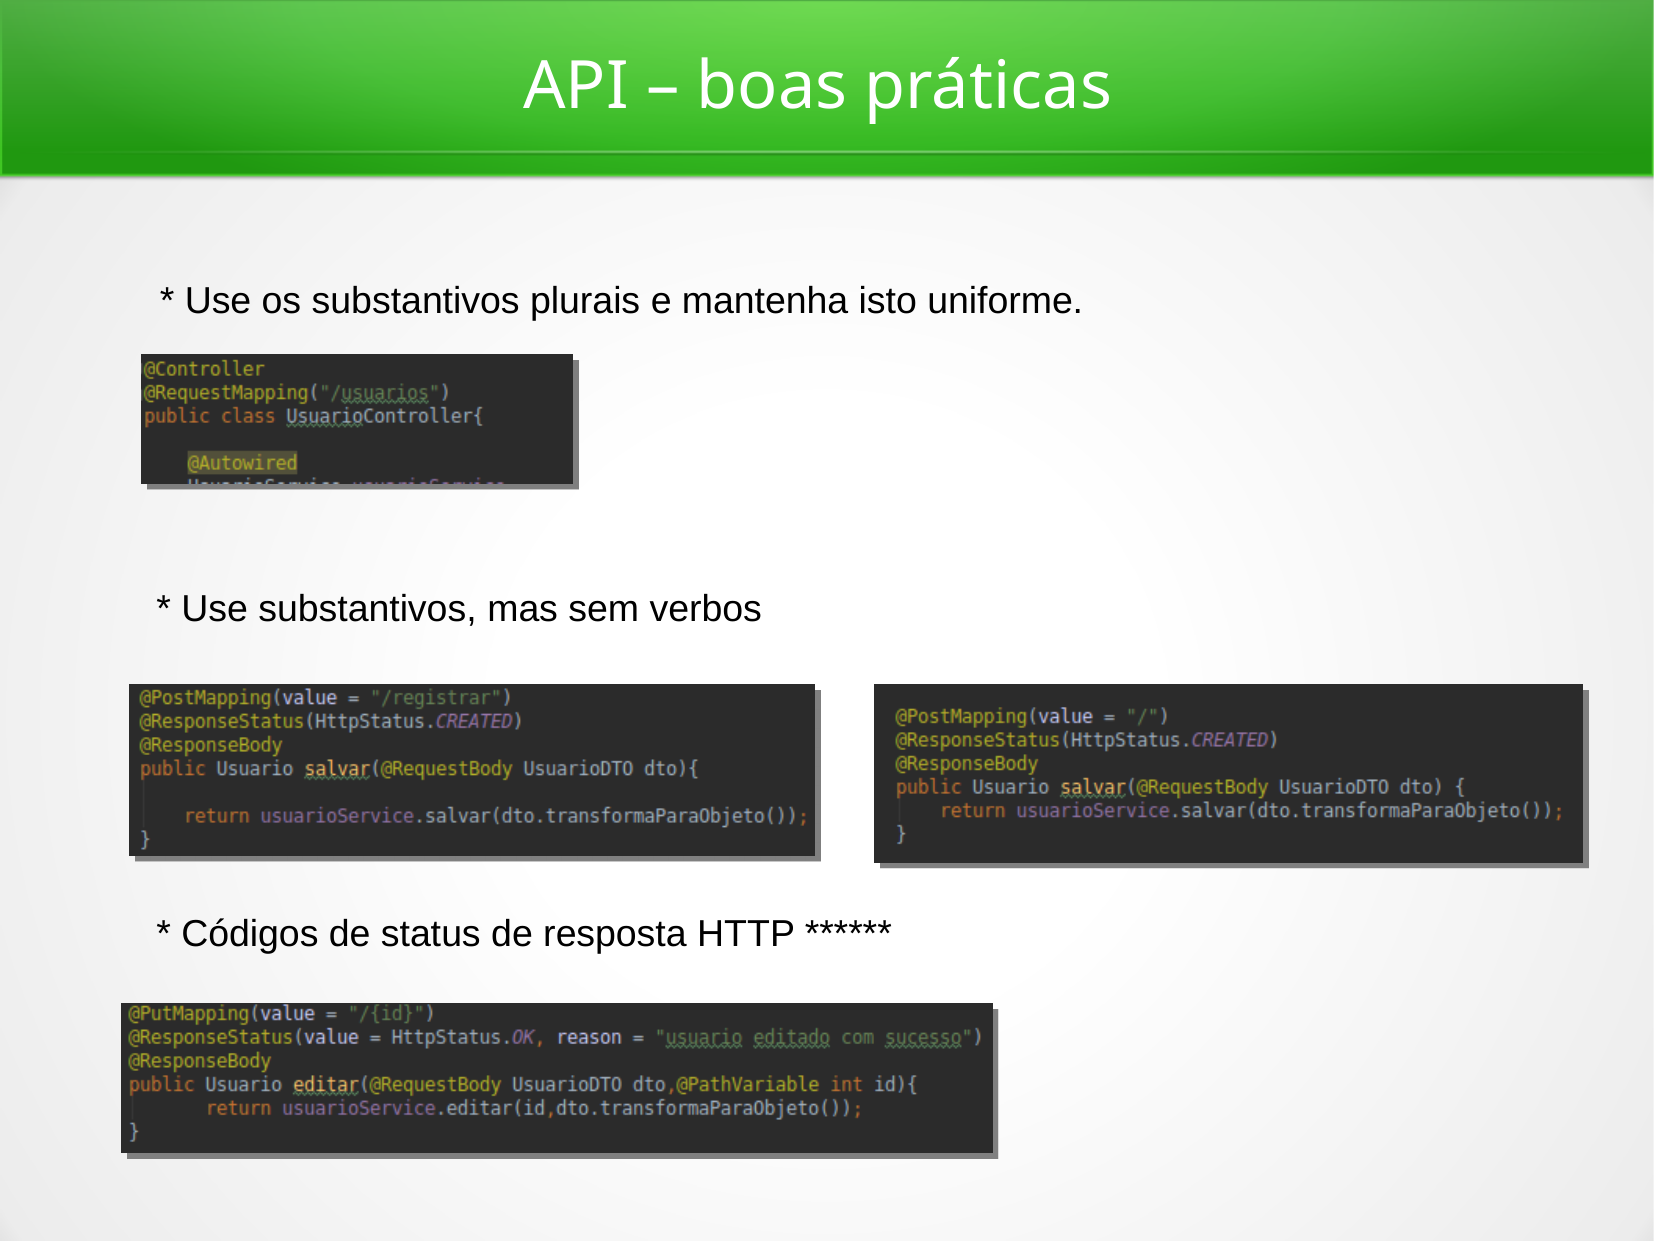

# API – boas práticas
* Use os substantivos plurais e mantenha isto uniforme.
* Use substantivos, mas sem verbos
* Códigos de status de resposta HTTP ******